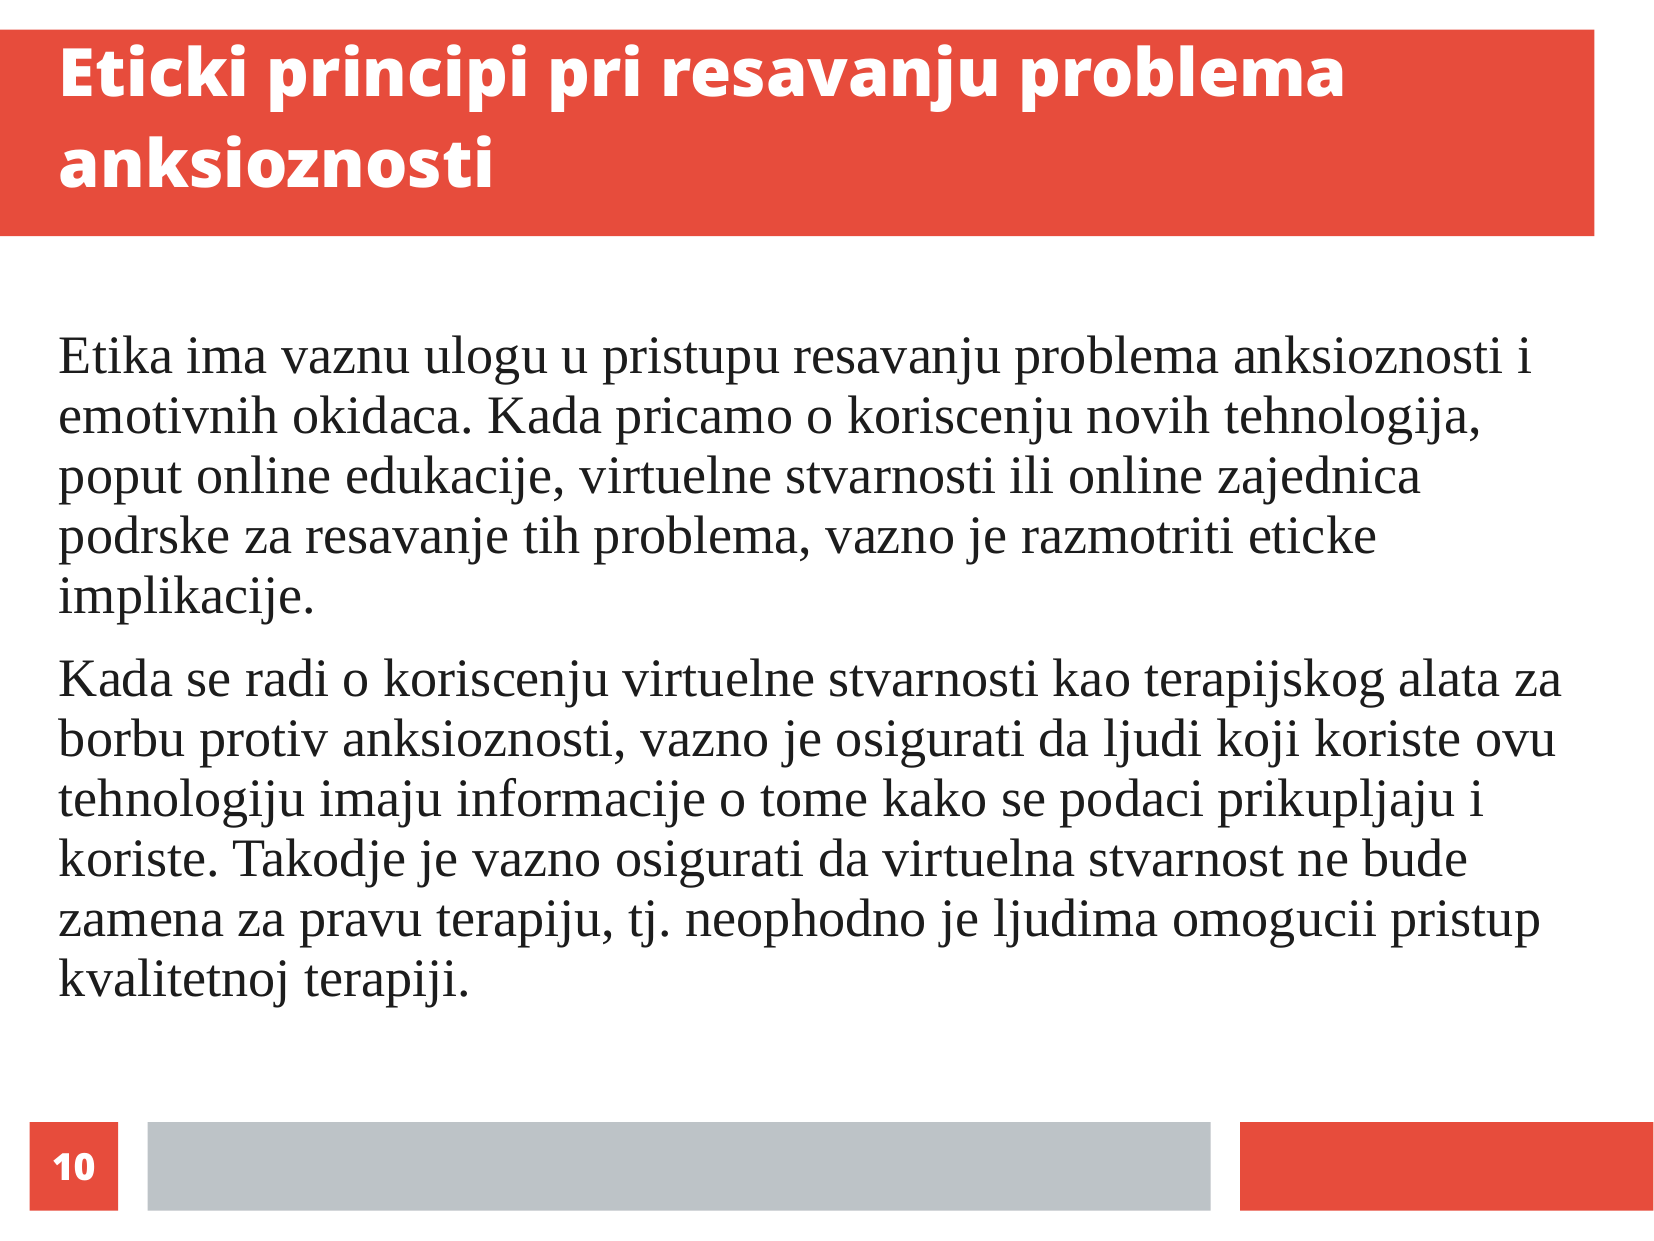

# Eticki principi pri resavanju problema anksioznosti
Etika ima vaznu ulogu u pristupu resavanju problema anksioznosti i emotivnih okidaca. Kada pricamo o koriscenju novih tehnologija, poput online edukacije, virtuelne stvarnosti ili online zajednica podrske za resavanje tih problema, vazno je razmotriti eticke implikacije.
Kada se radi o koriscenju virtuelne stvarnosti kao terapijskog alata za borbu protiv anksioznosti, vazno je osigurati da ljudi koji koriste ovu tehnologiju imaju informacije o tome kako se podaci prikupljaju i koriste. Takodje je vazno osigurati da virtuelna stvarnost ne bude zamena za pravu terapiju, tj. neophodno je ljudima omogucii pristup kvalitetnoj terapiji.
10